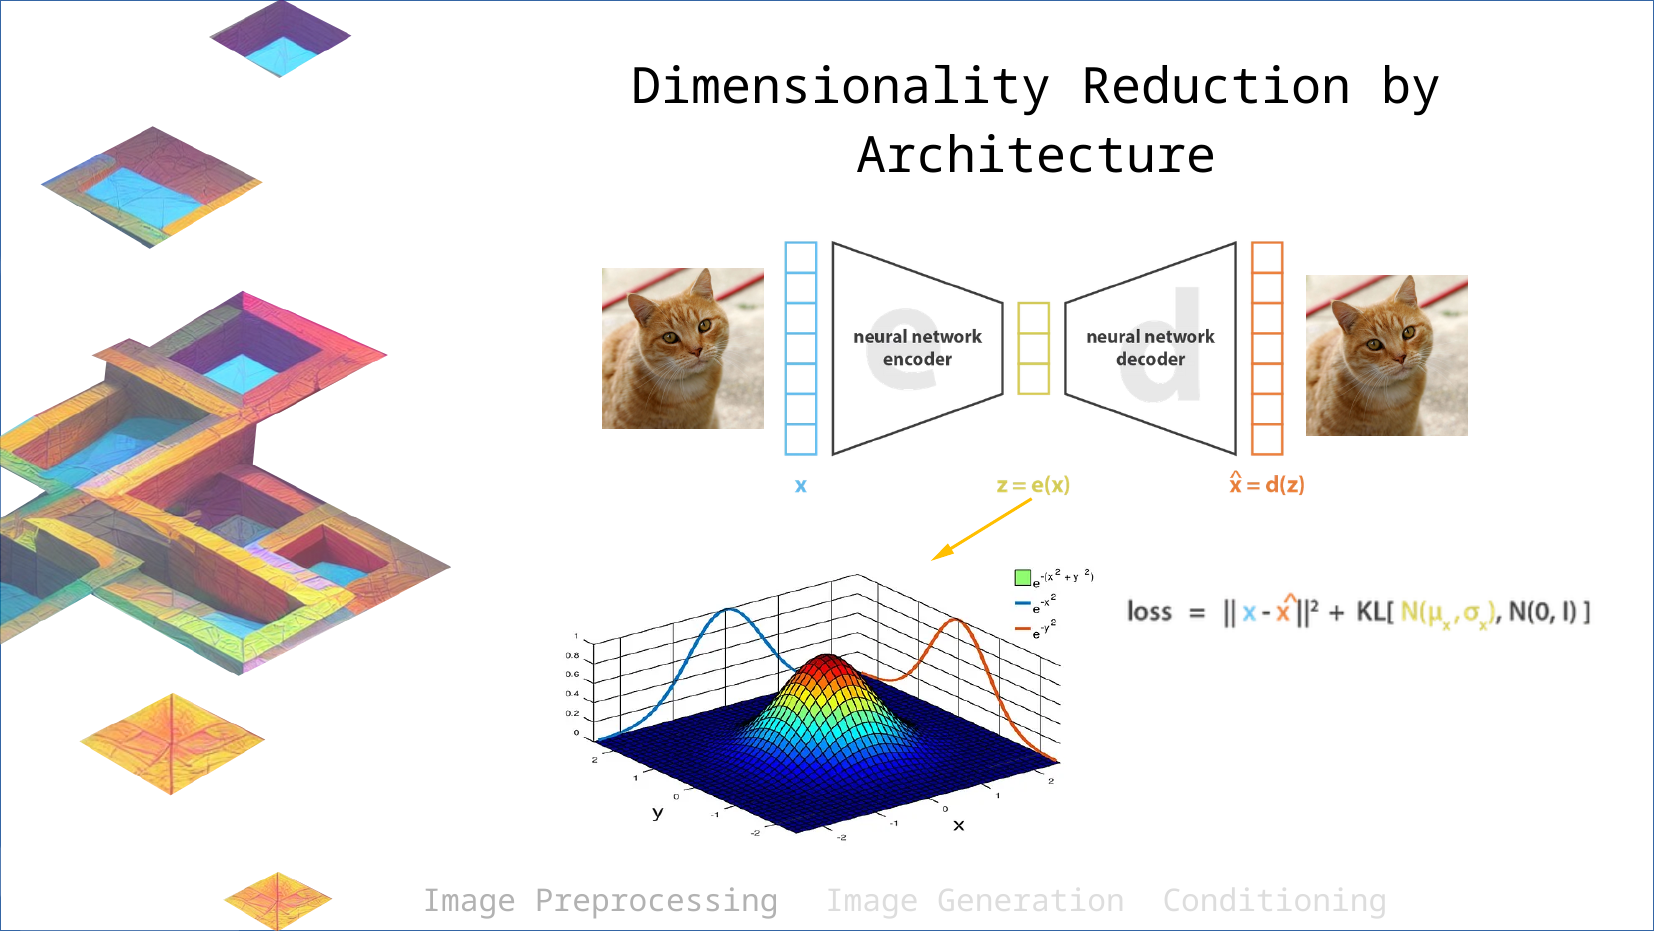

Dimensionality Reduction by Architecture
# Image Preprocessing
Image Generation
Conditioning